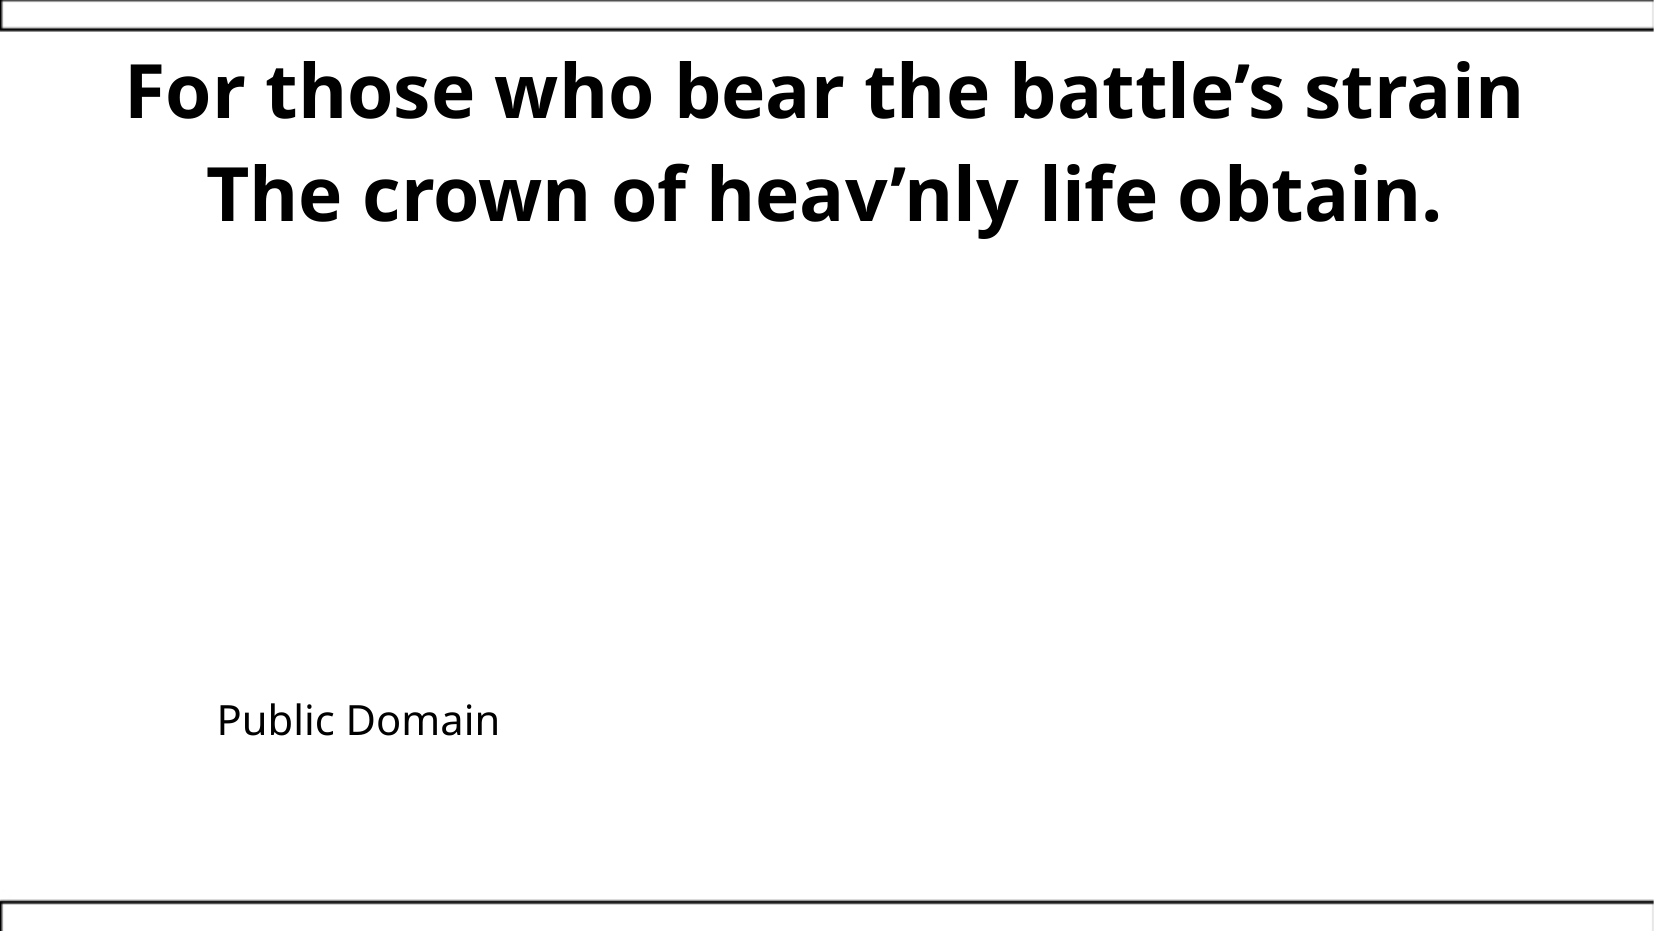

For those who bear the battle’s strain
The crown of heav’nly life obtain.
 Public Domain